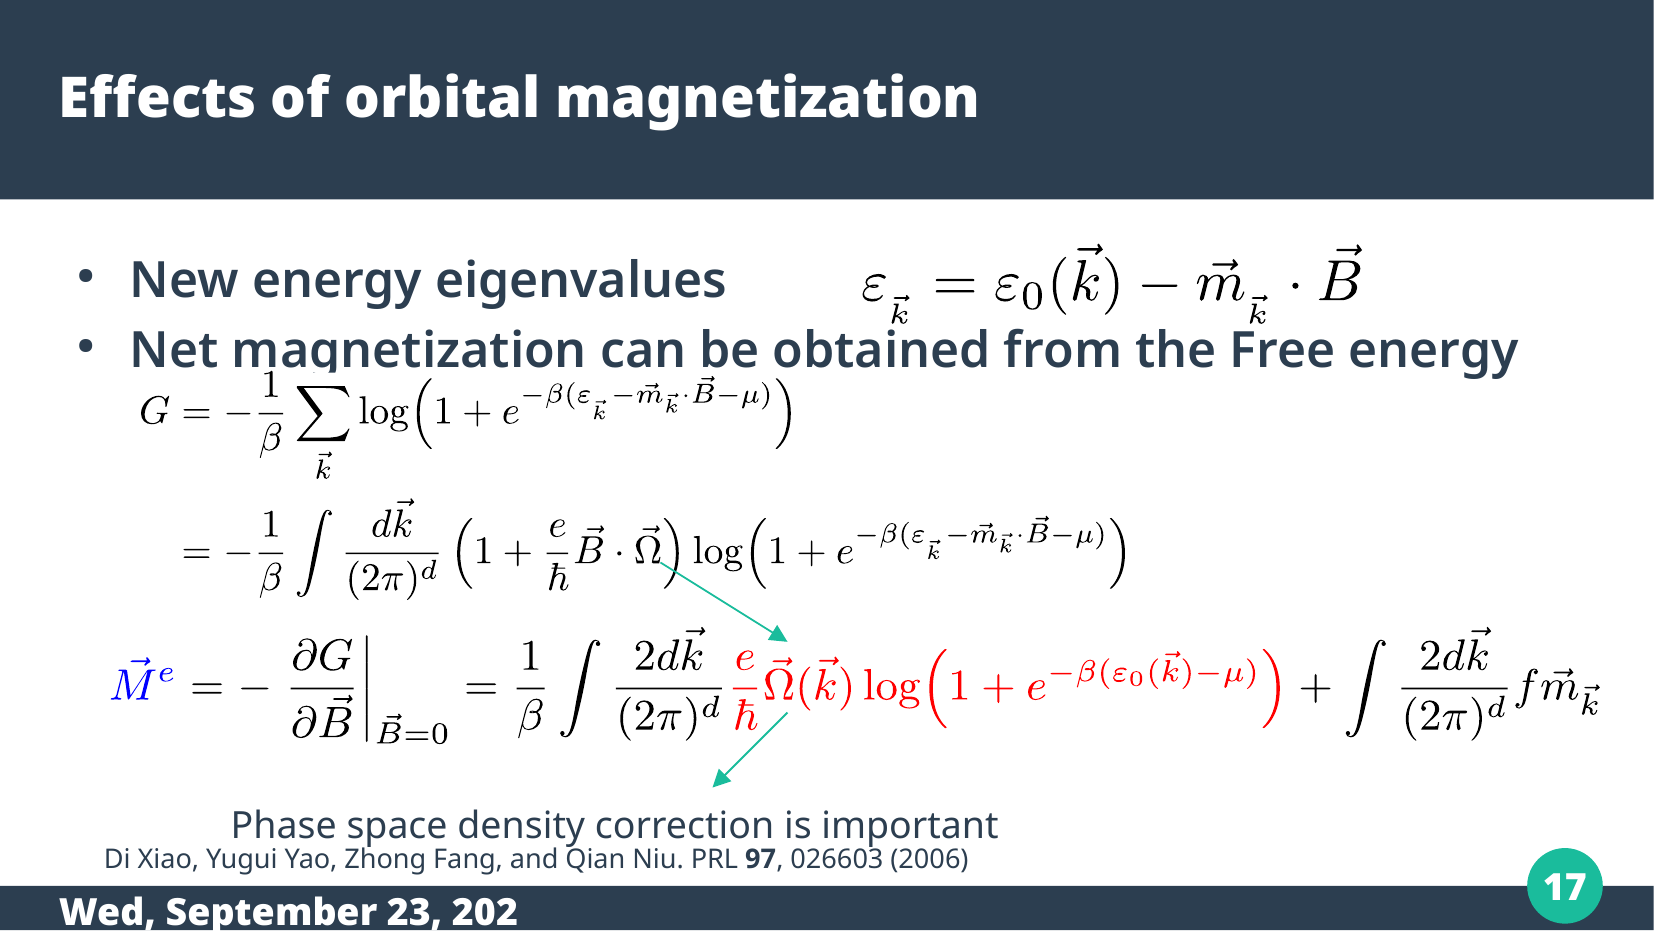

# Effects of orbital magnetization
New energy eigenvalues
Net magnetization can be obtained from the Free energy
Phase space density correction is important
Di Xiao, Yugui Yao, Zhong Fang, and Qian Niu. PRL 97, 026603 (2006)